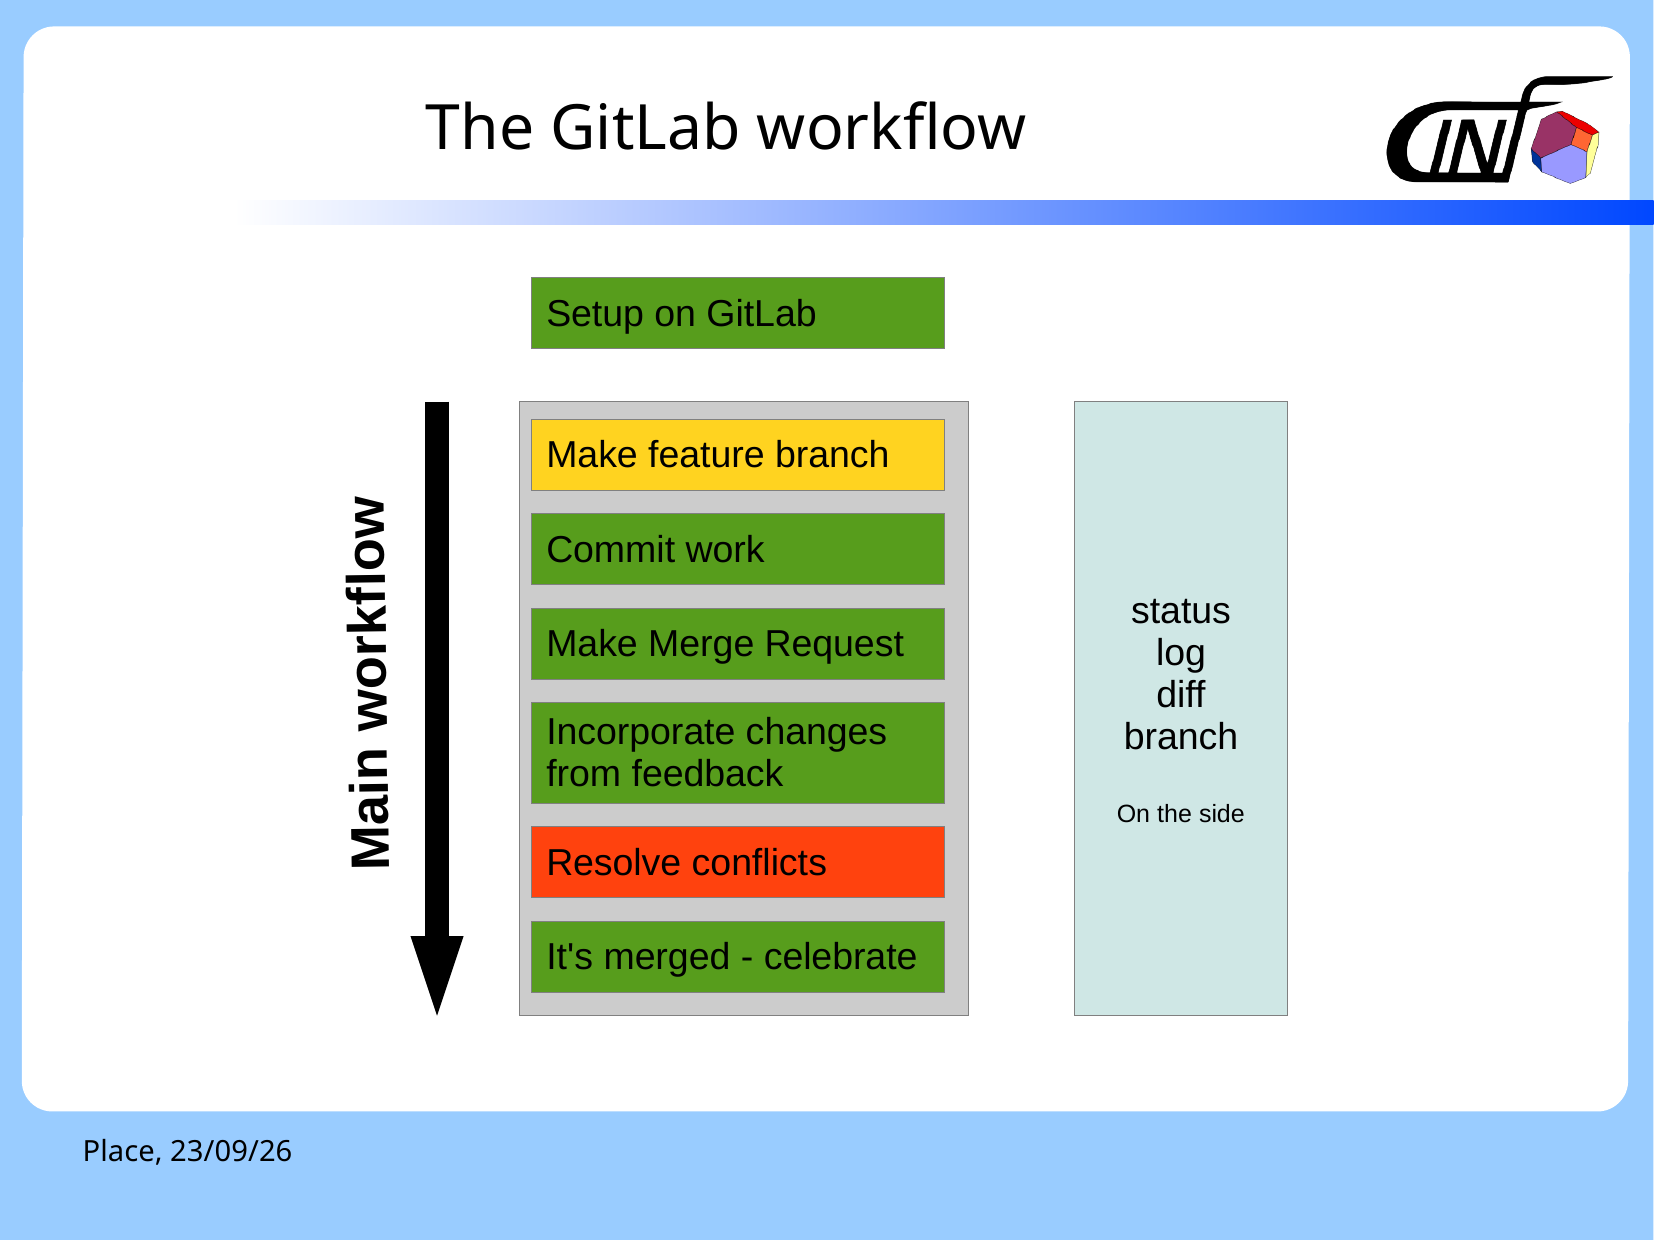

# The GitLab workflow
Setup on GitLab
status
log
diff
branch
On the side
Make feature branch
Commit work
Make Merge Request
Main workflow
Incorporate changes
from feedback
Resolve conflicts
It's merged - celebrate